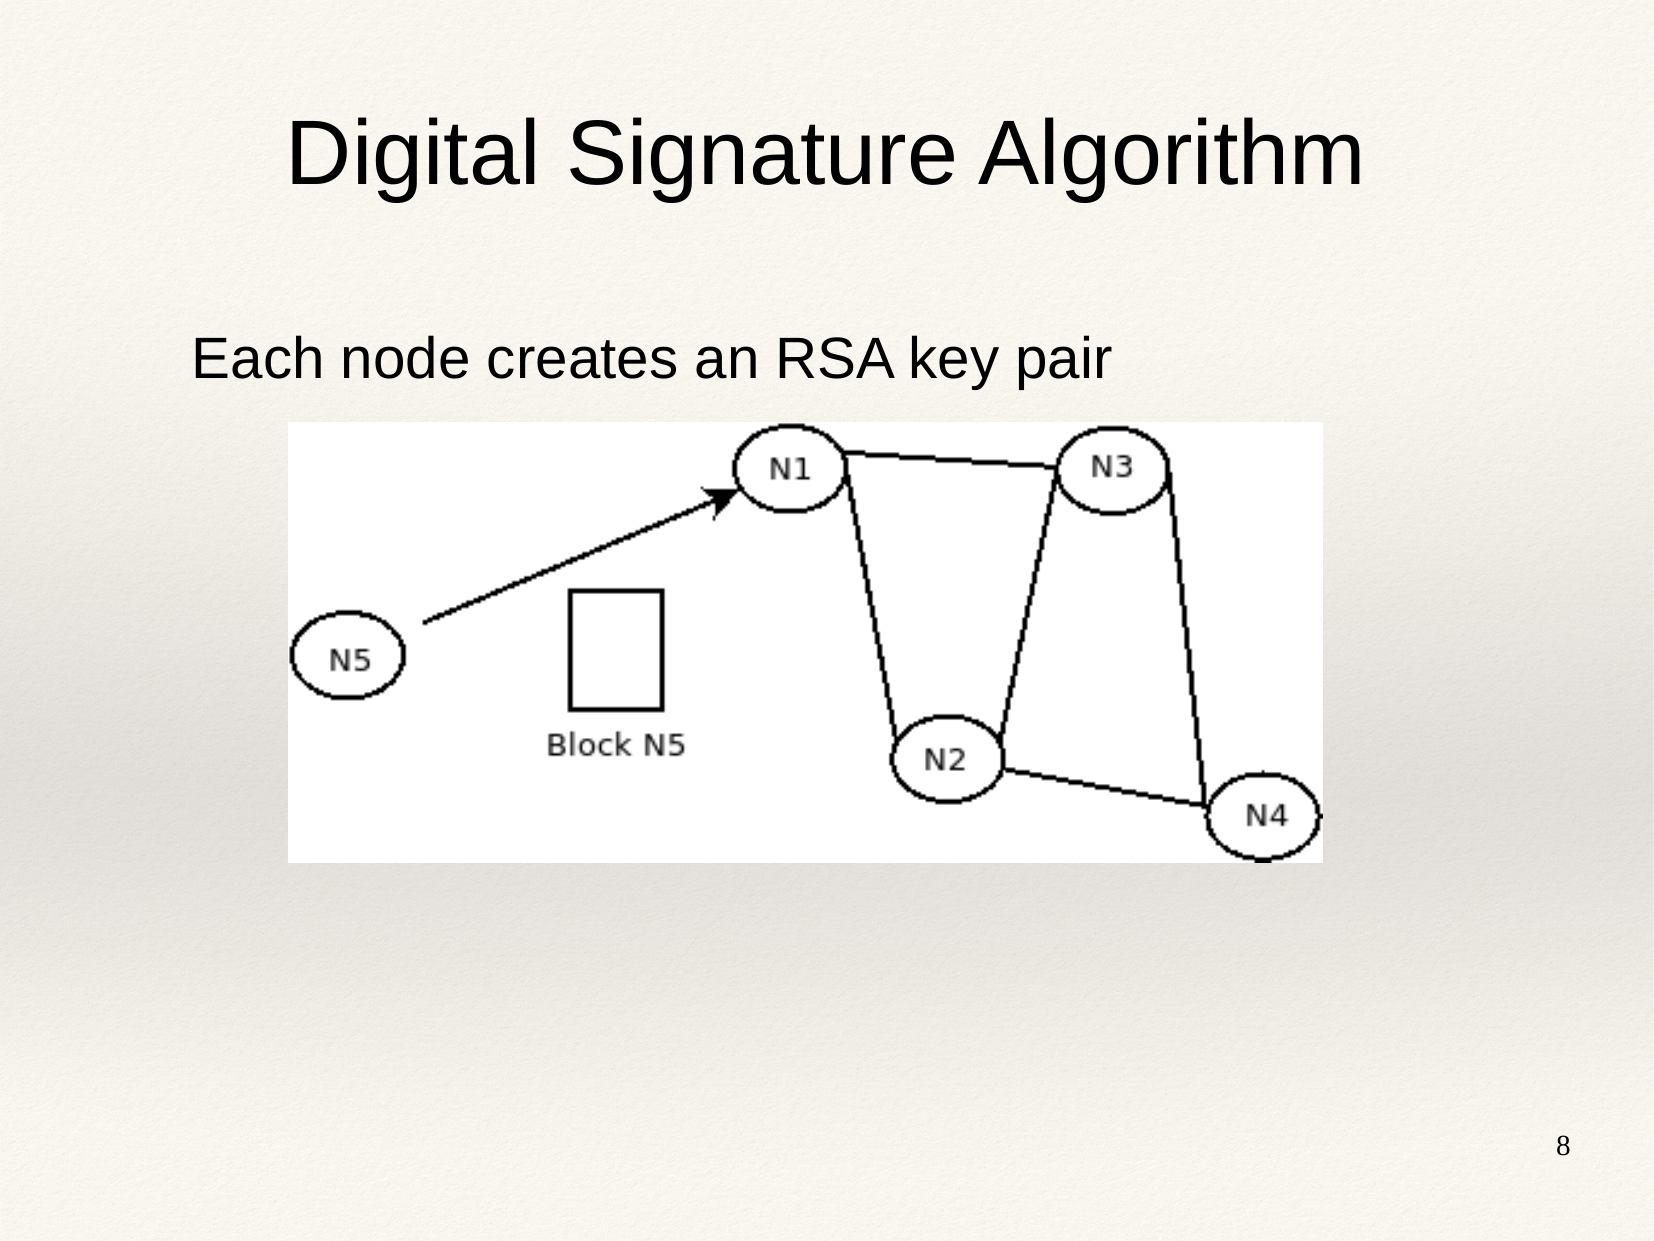

# Digital Signature Algorithm
Each node creates an RSA key pair
8